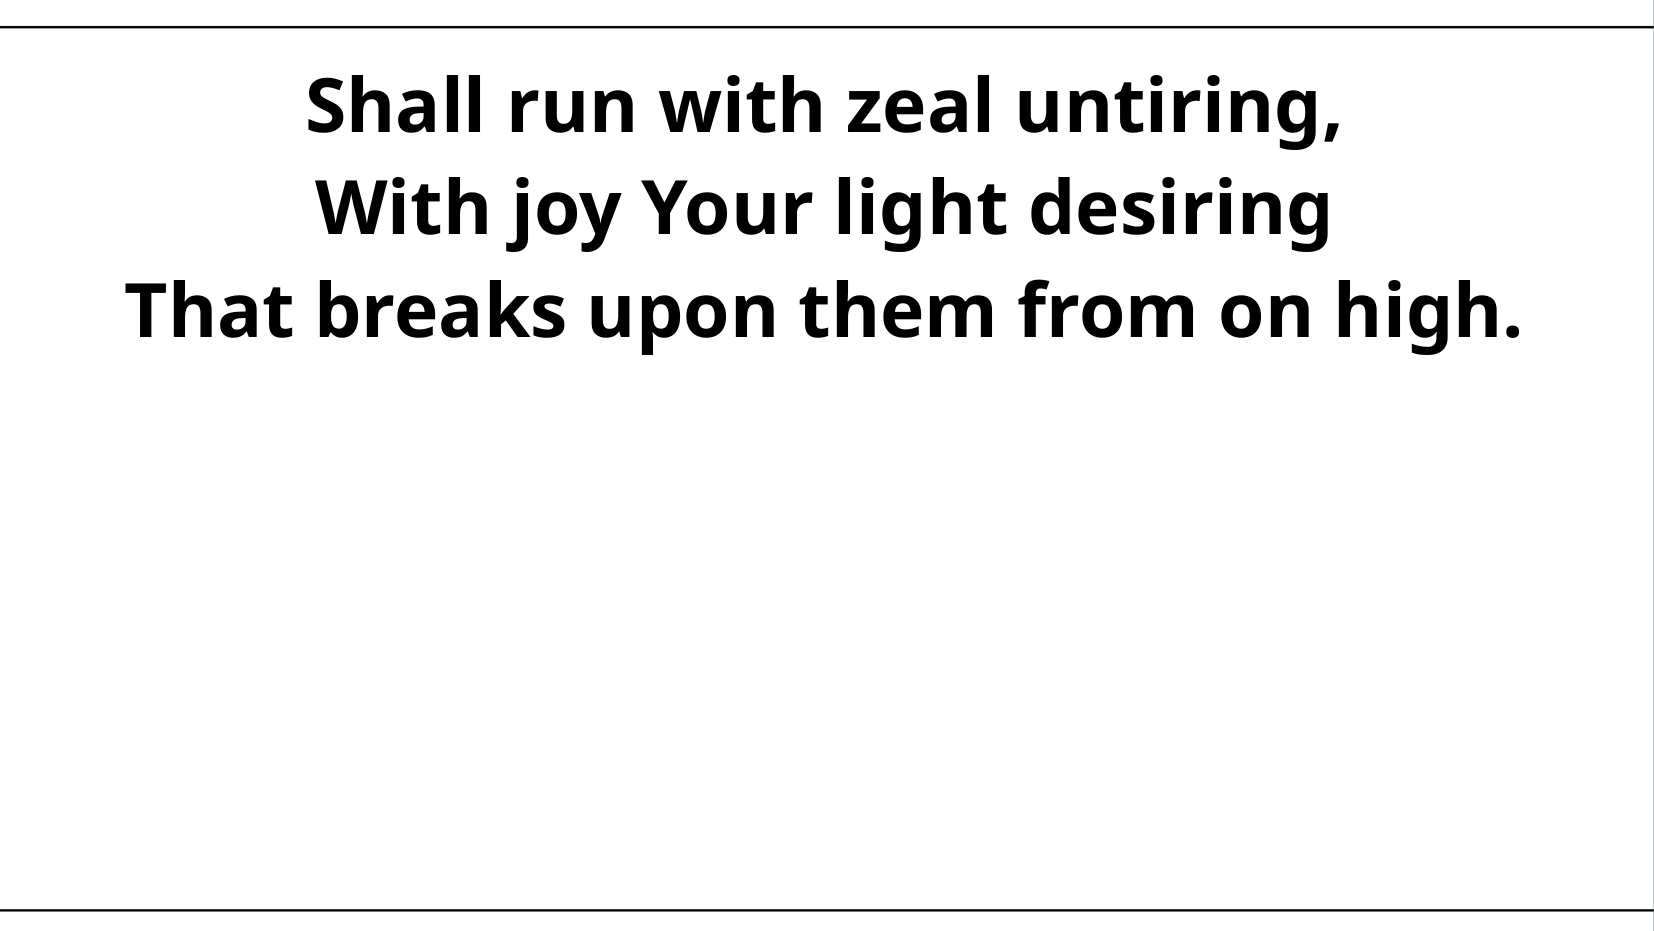

Shall run with zeal untiring,
With joy Your light desiring
That breaks upon them from on high.